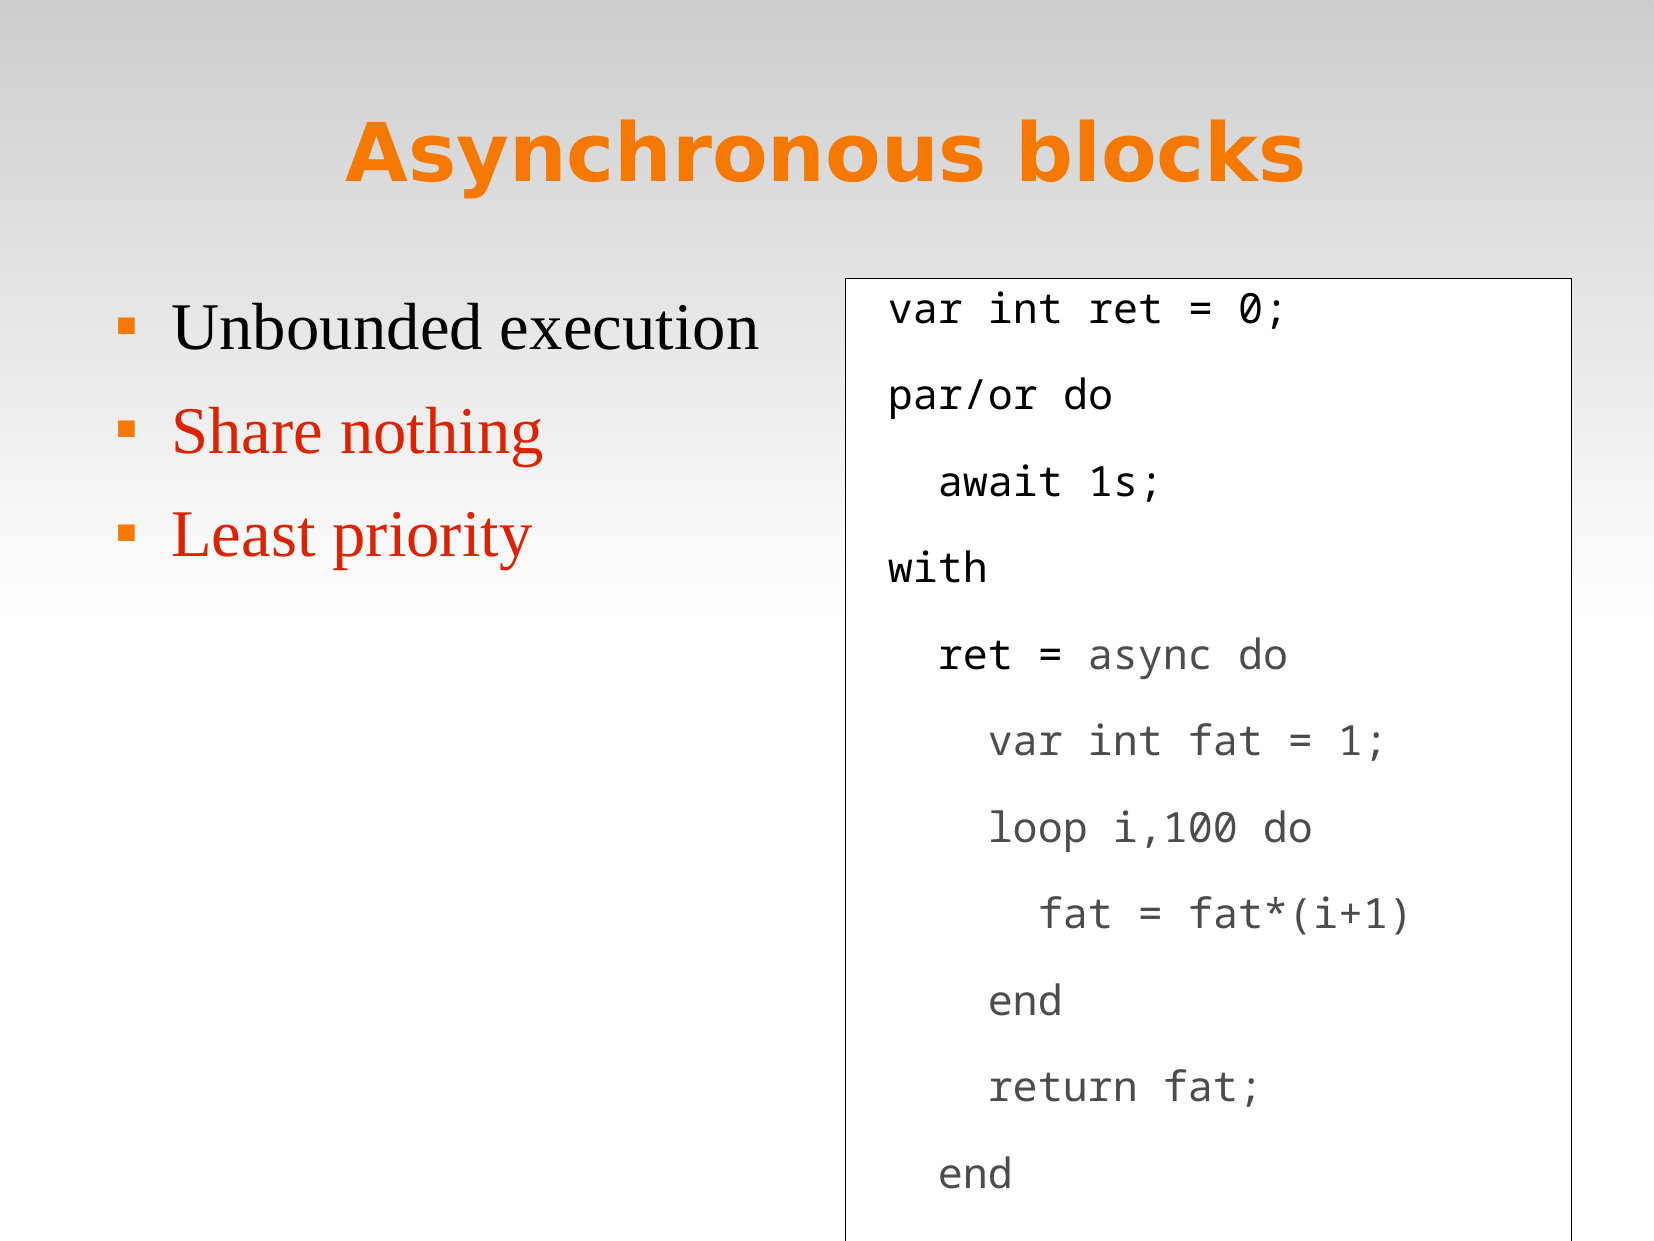

# Asynchronous blocks
 var int ret = 0;
 par/or do
 await 1s;
 with
 ret = async do
 var int fat = 1;
 loop i,100 do
 fat = fat*(i+1)
 end
 return fat;
 end
 end
Unbounded execution
Share nothing
Least priority